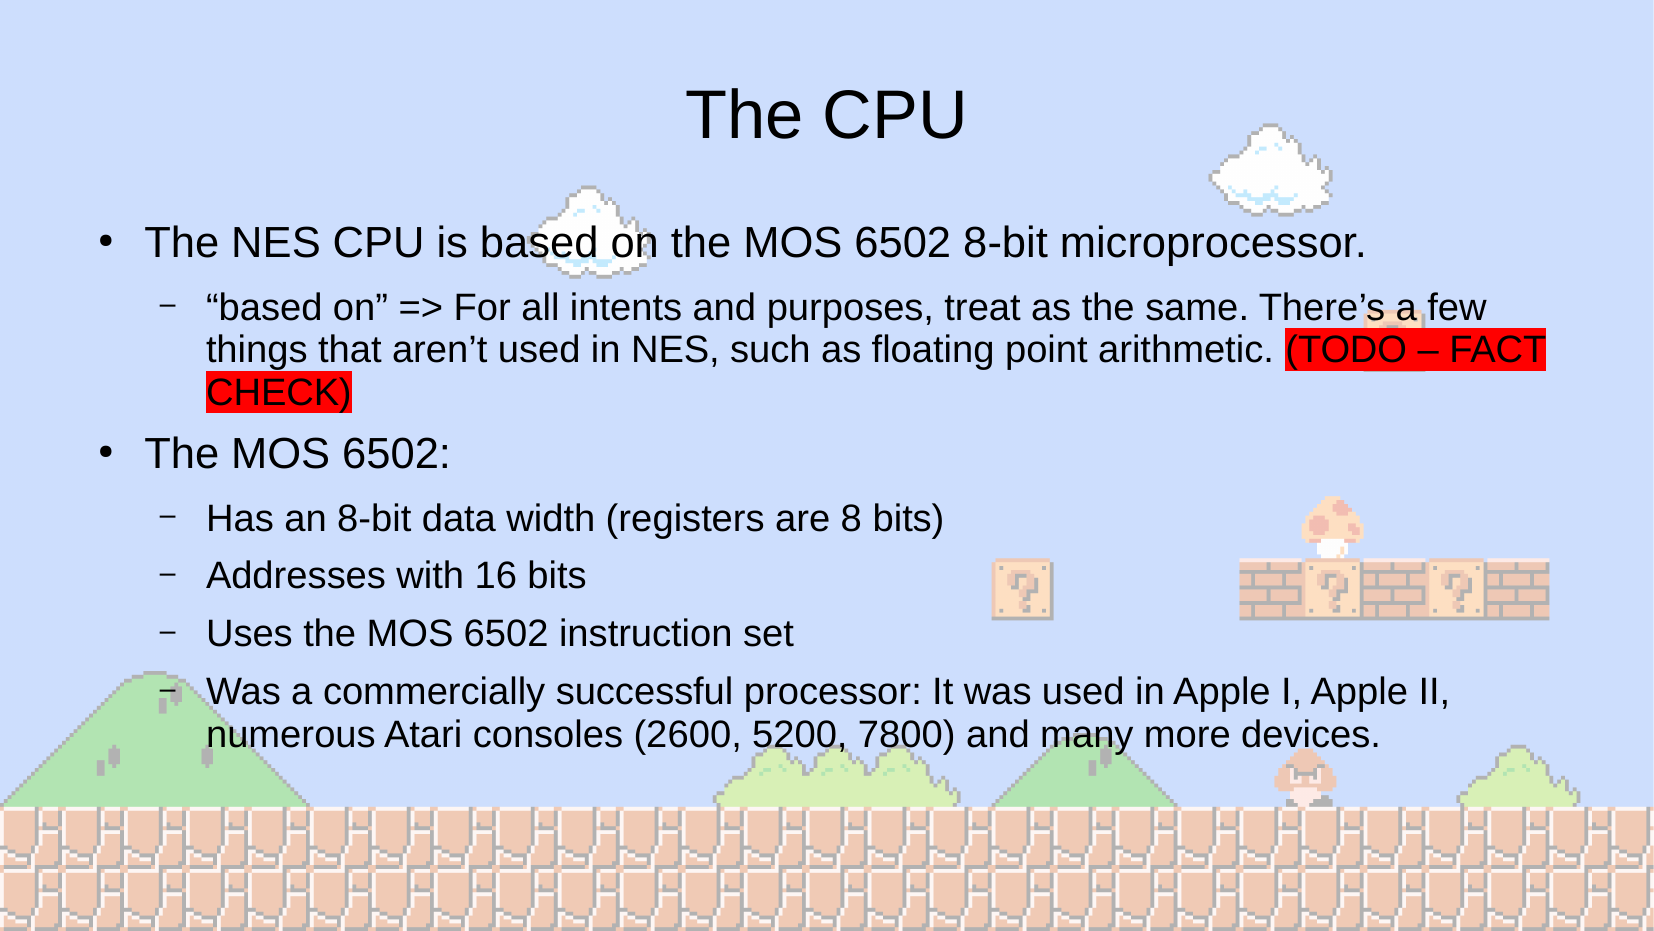

# The CPU
The NES CPU is based on the MOS 6502 8-bit microprocessor.
“based on” => For all intents and purposes, treat as the same. There’s a few things that aren’t used in NES, such as floating point arithmetic. (TODO – FACT CHECK)
The MOS 6502:
Has an 8-bit data width (registers are 8 bits)
Addresses with 16 bits
Uses the MOS 6502 instruction set
Was a commercially successful processor: It was used in Apple I, Apple II, numerous Atari consoles (2600, 5200, 7800) and many more devices.